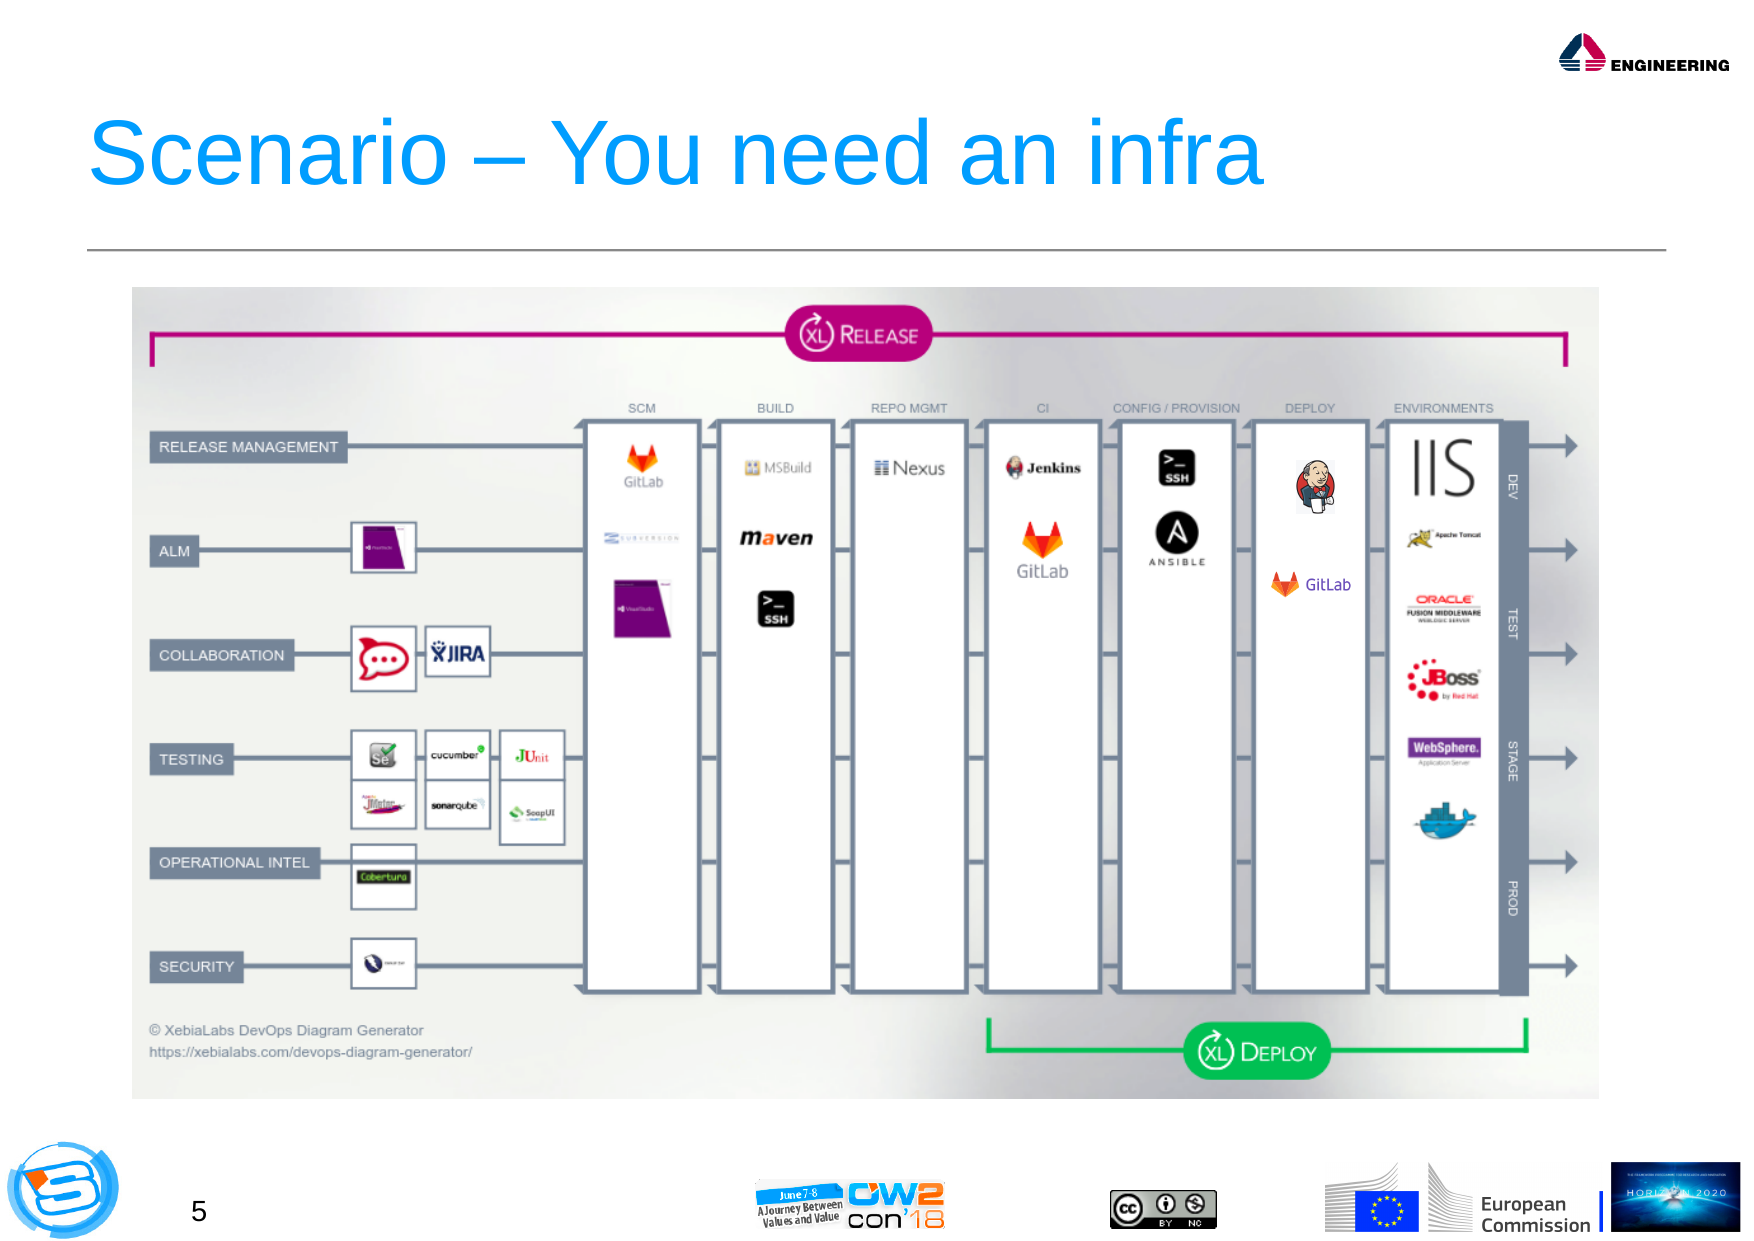

# Scenario – You need an infra